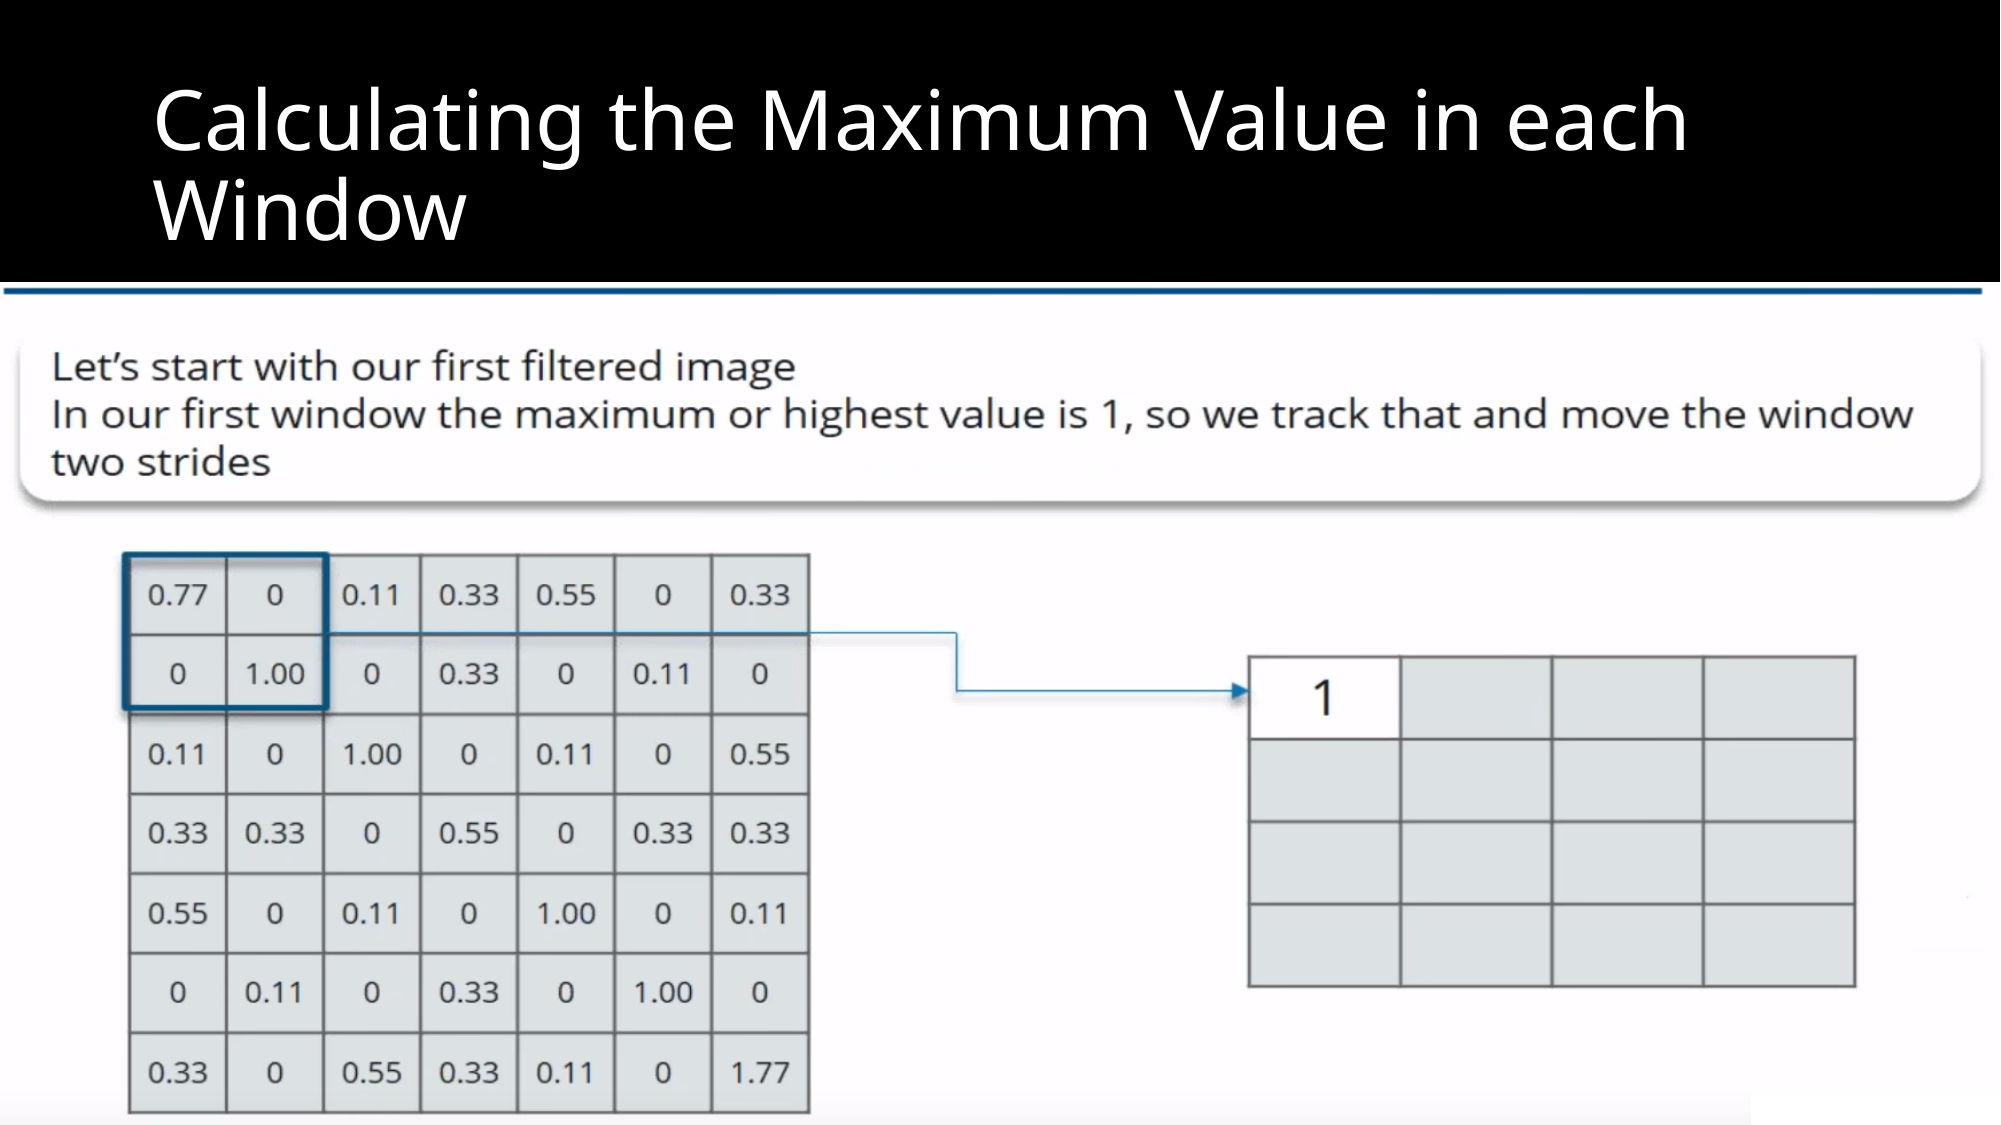

Calculating the Maximum Value in each Window